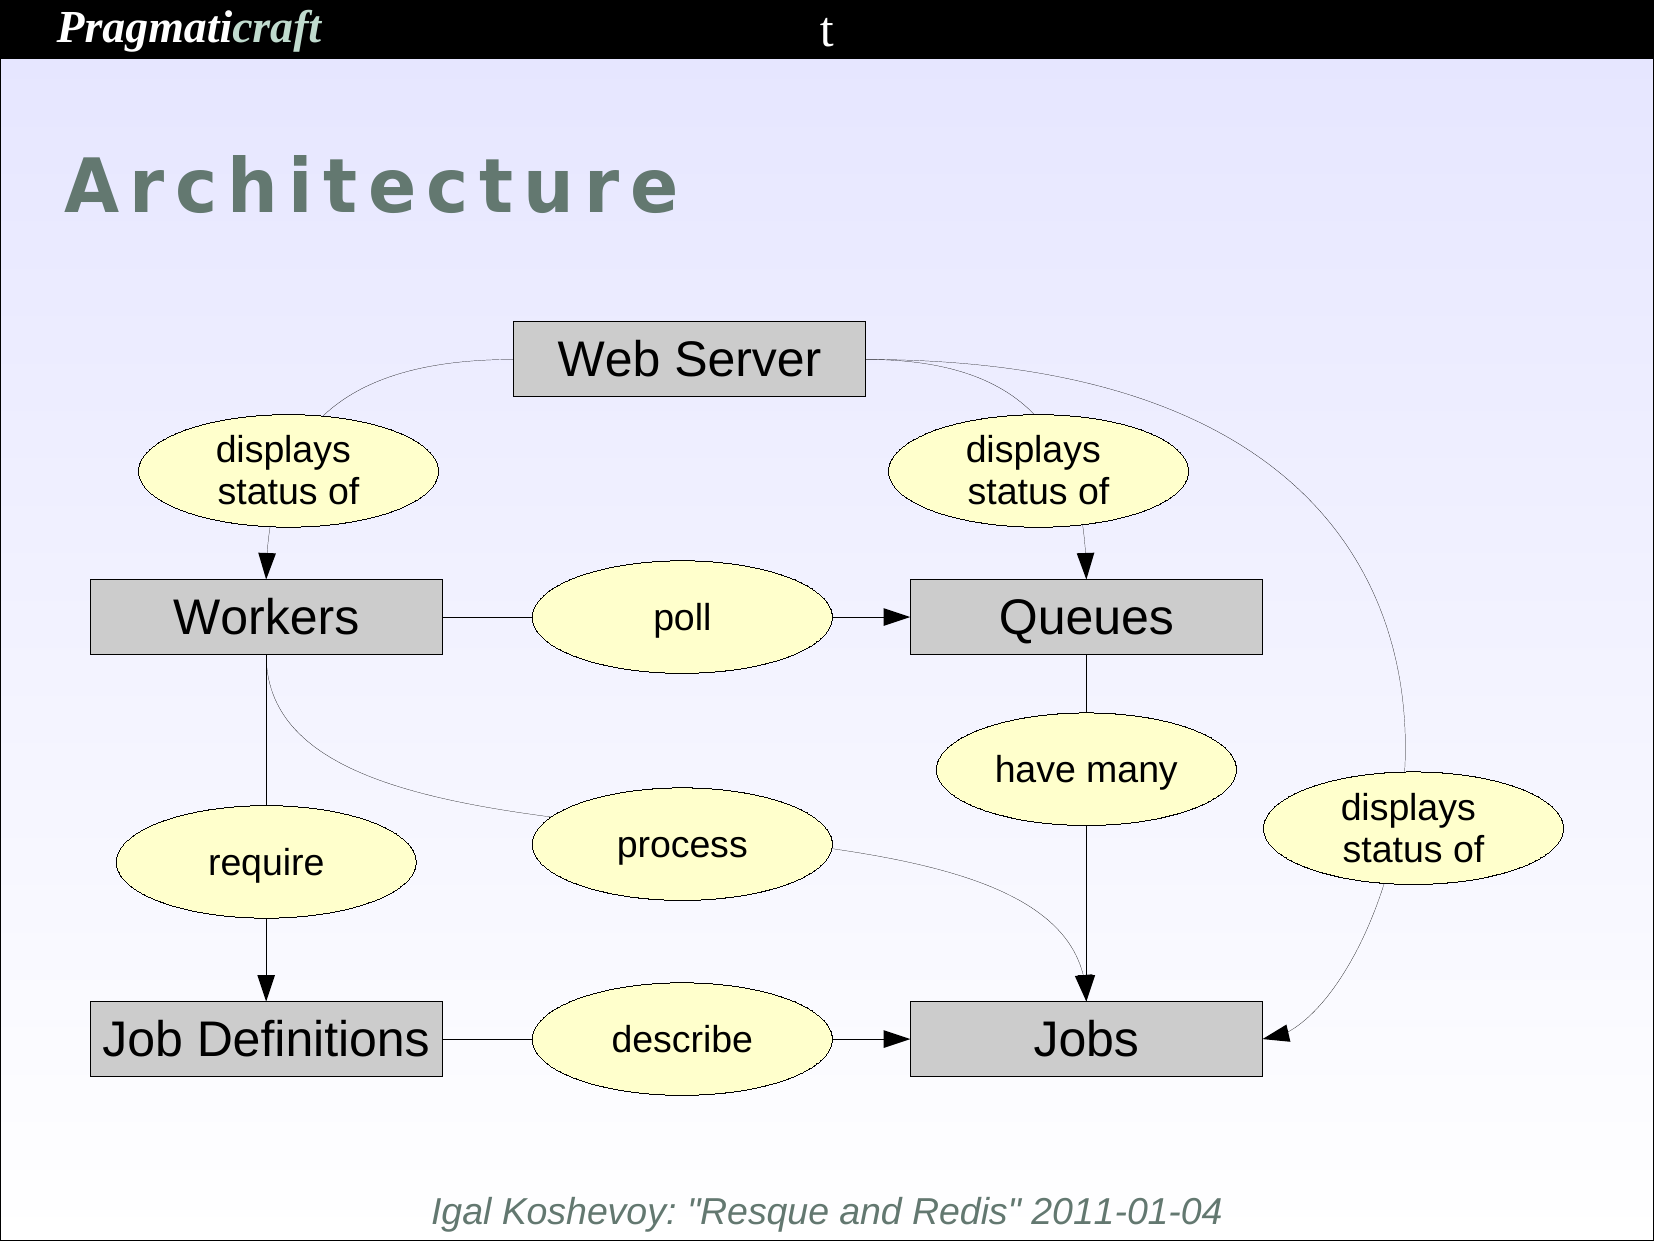

# Architecture
Web Server
displays
status of
displays
status of
poll
Workers
Queues
have many
displays
status of
process
require
describe
Job Definitions
Jobs